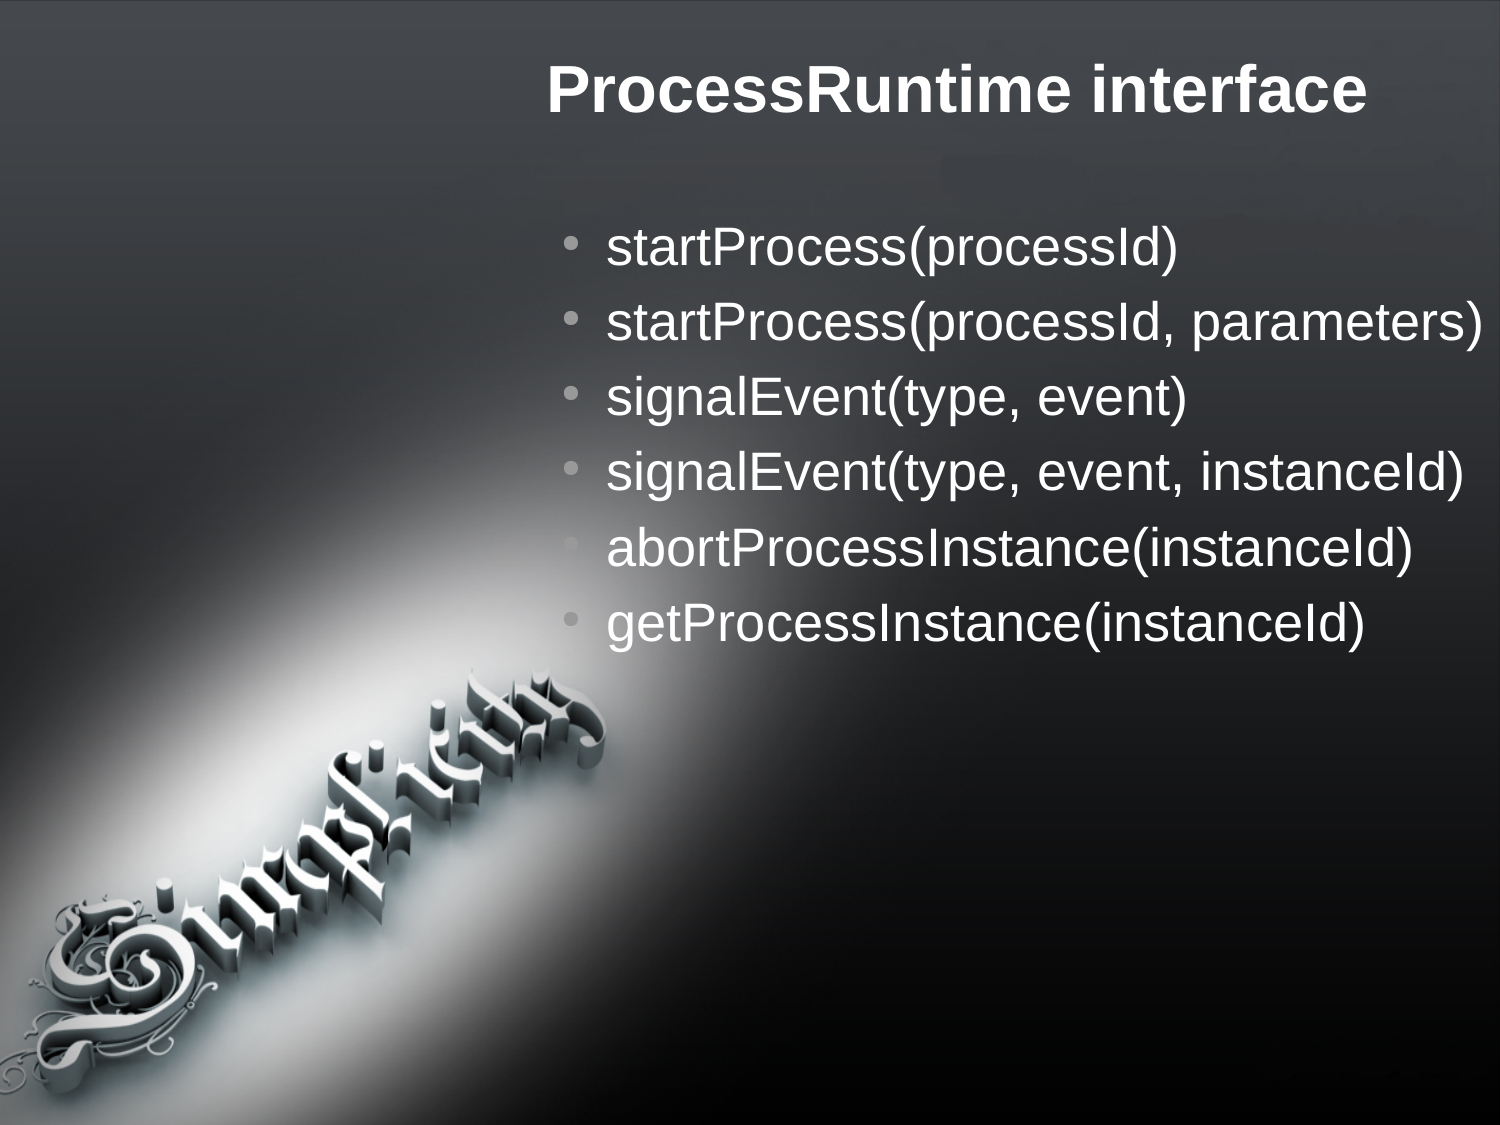

# ProcessRuntime interface
startProcess(processId)
startProcess(processId, parameters)
signalEvent(type, event)
signalEvent(type, event, instanceId)
abortProcessInstance(instanceId)
getProcessInstance(instanceId)